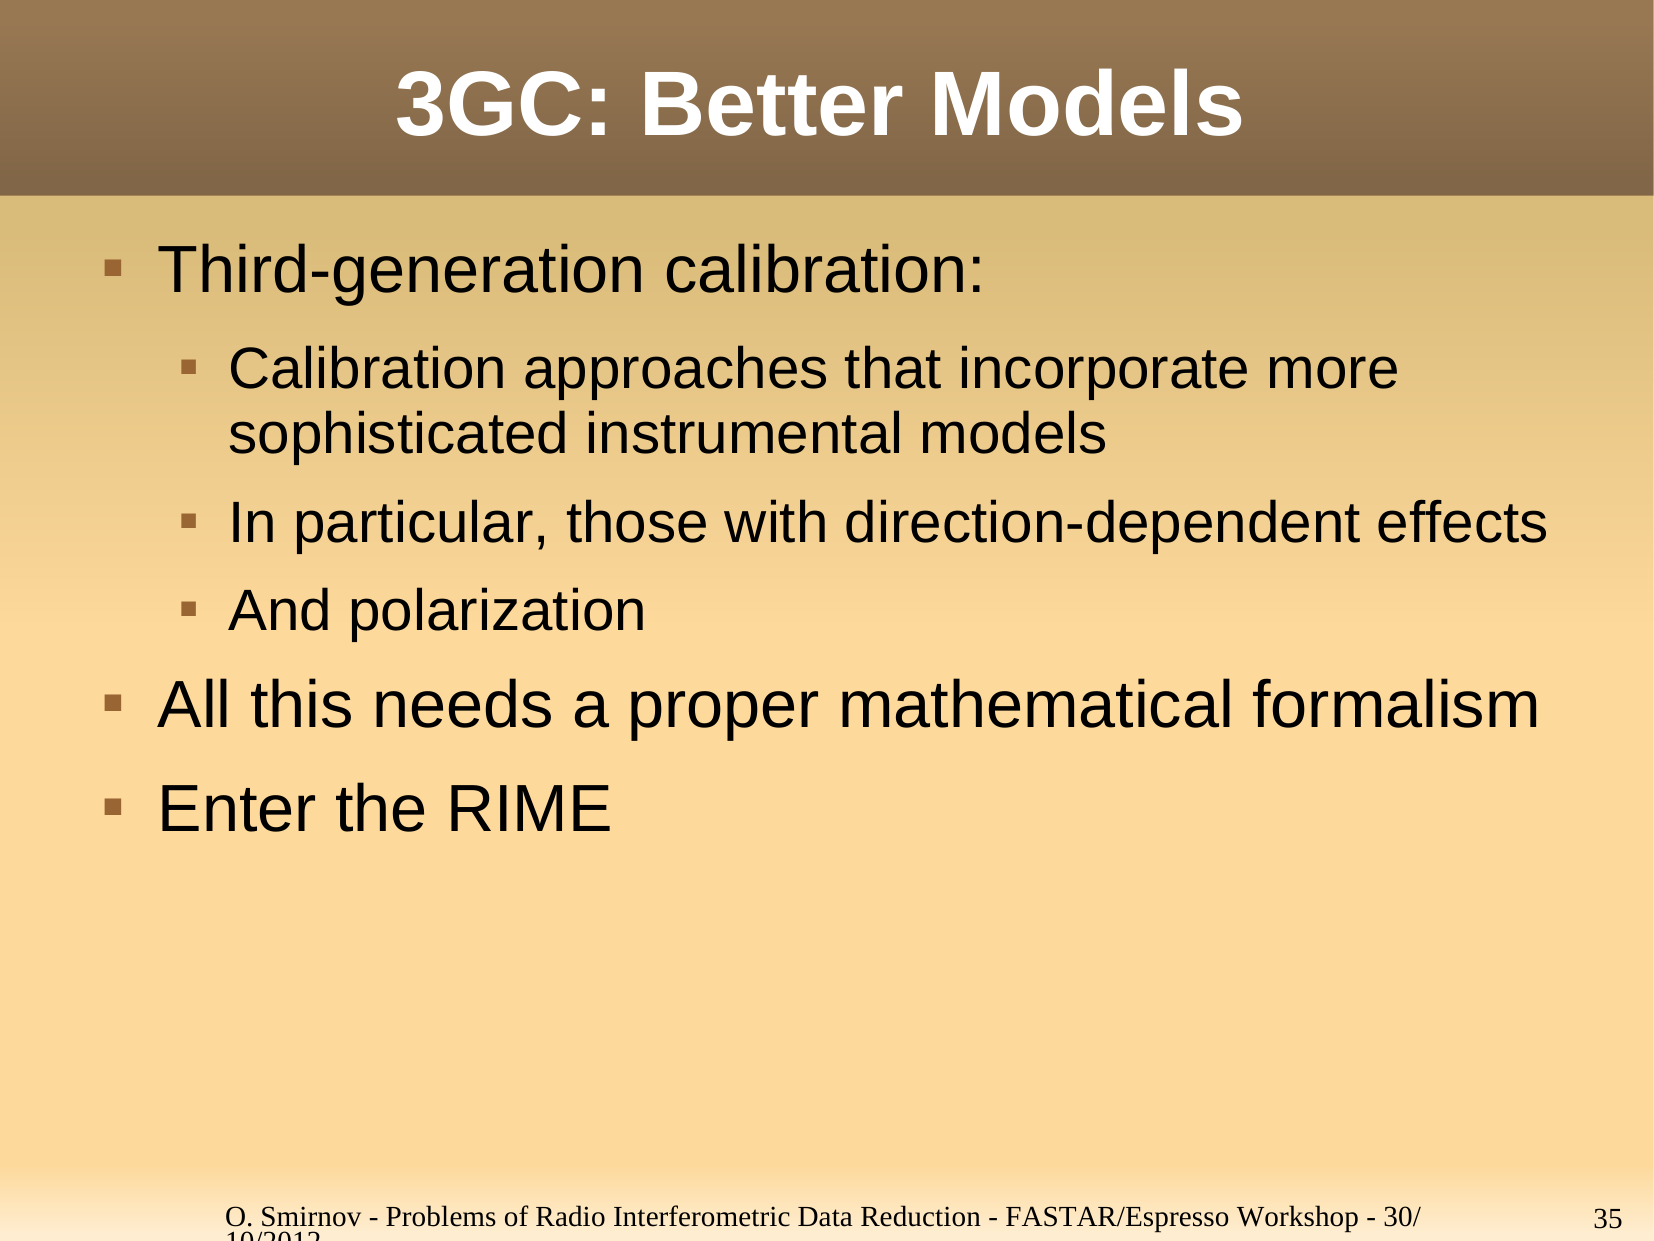

# 3GC: Better Models
Third-generation calibration:
Calibration approaches that incorporate more sophisticated instrumental models
In particular, those with direction-dependent effects
And polarization
All this needs a proper mathematical formalism
Enter the RIME
O. Smirnov - Problems of Radio Interferometric Data Reduction - FASTAR/Espresso Workshop - 30/10/2012
35